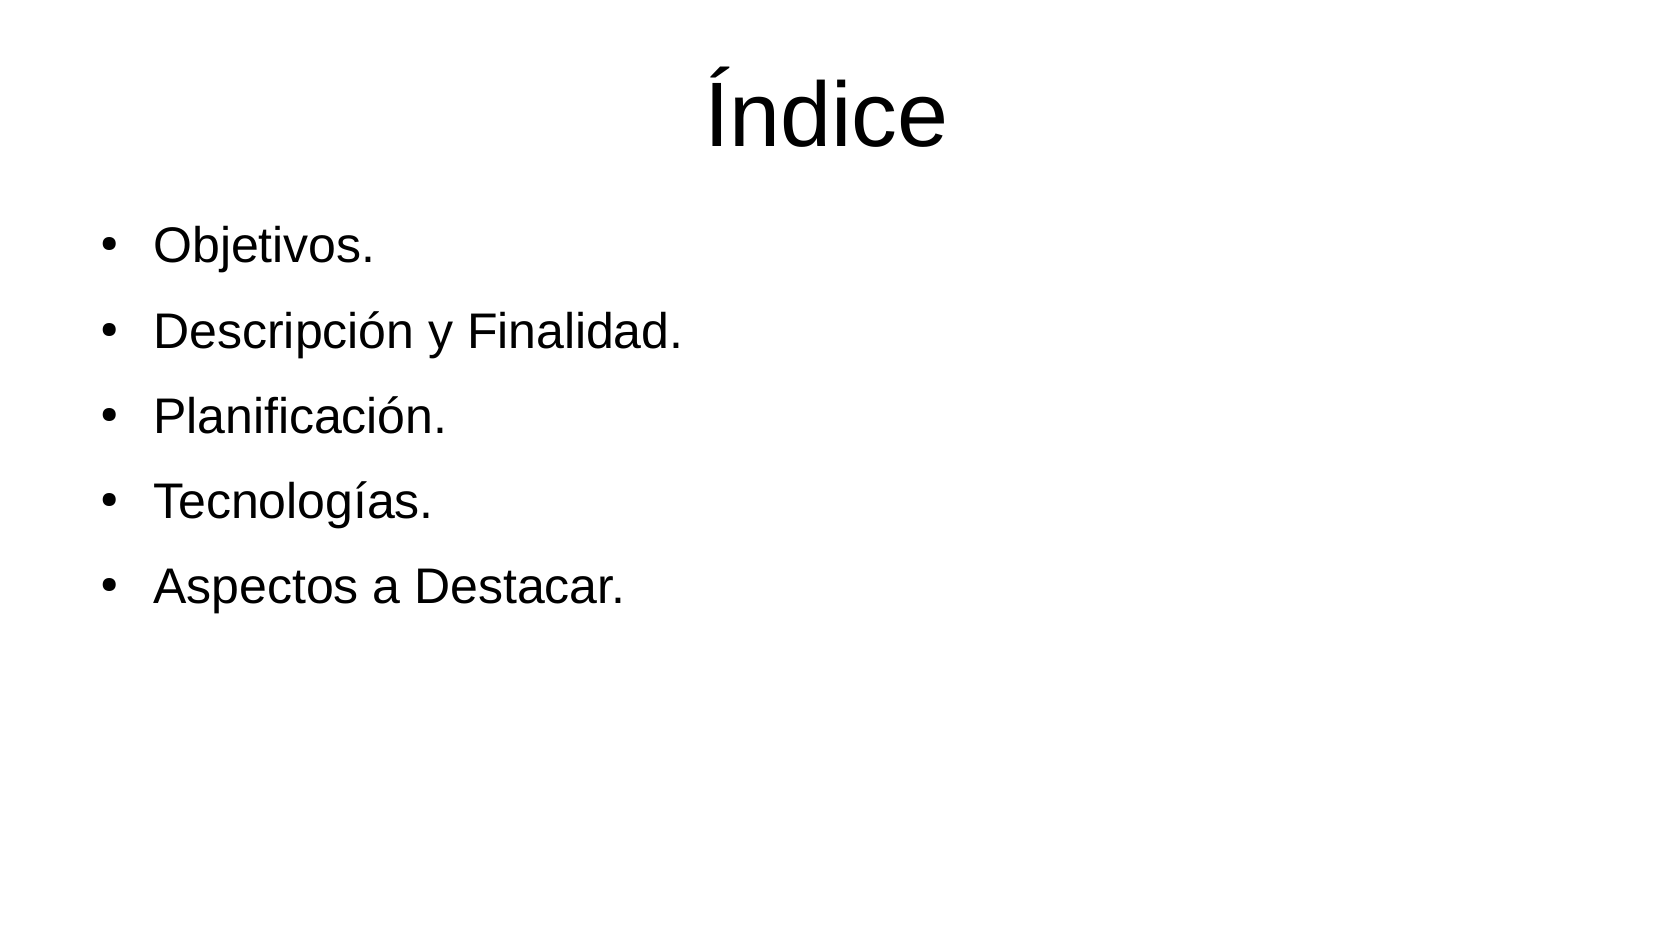

# Índice
Objetivos.
Descripción y Finalidad.
Planificación.
Tecnologías.
Aspectos a Destacar.